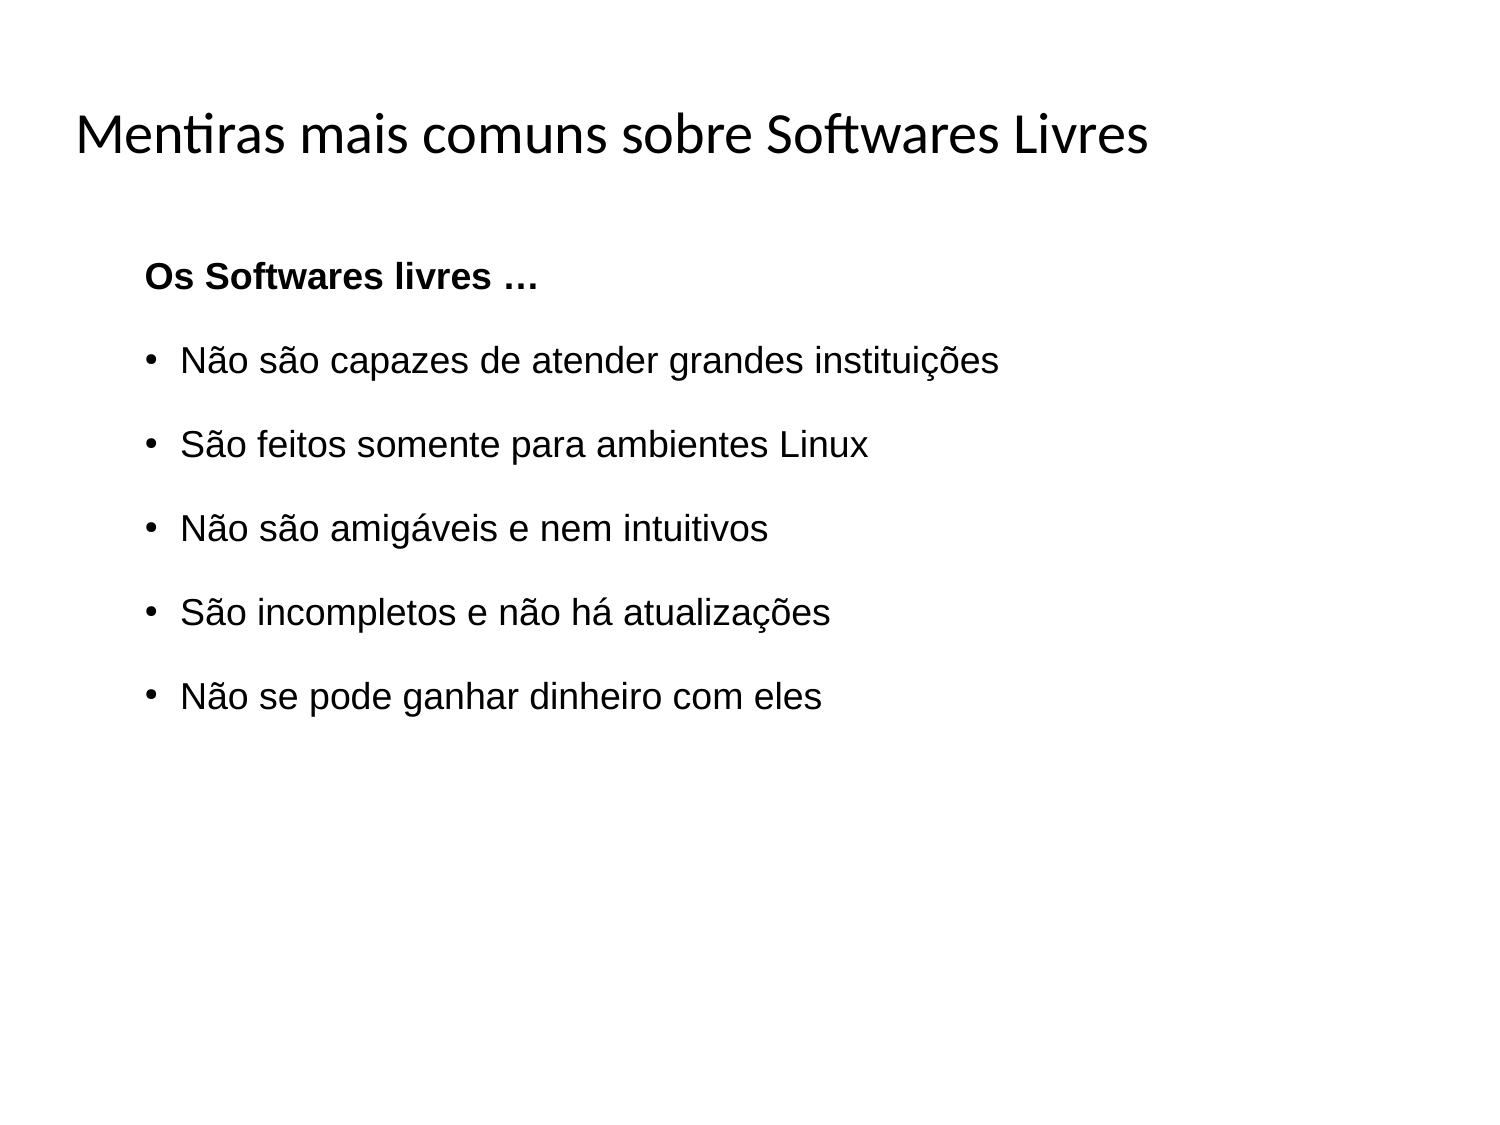

# Mentiras mais comuns sobre Softwares Livres
Os Softwares livres …
Não são capazes de atender grandes instituições
São feitos somente para ambientes Linux
Não são amigáveis e nem intuitivos
São incompletos e não há atualizações
Não se pode ganhar dinheiro com eles